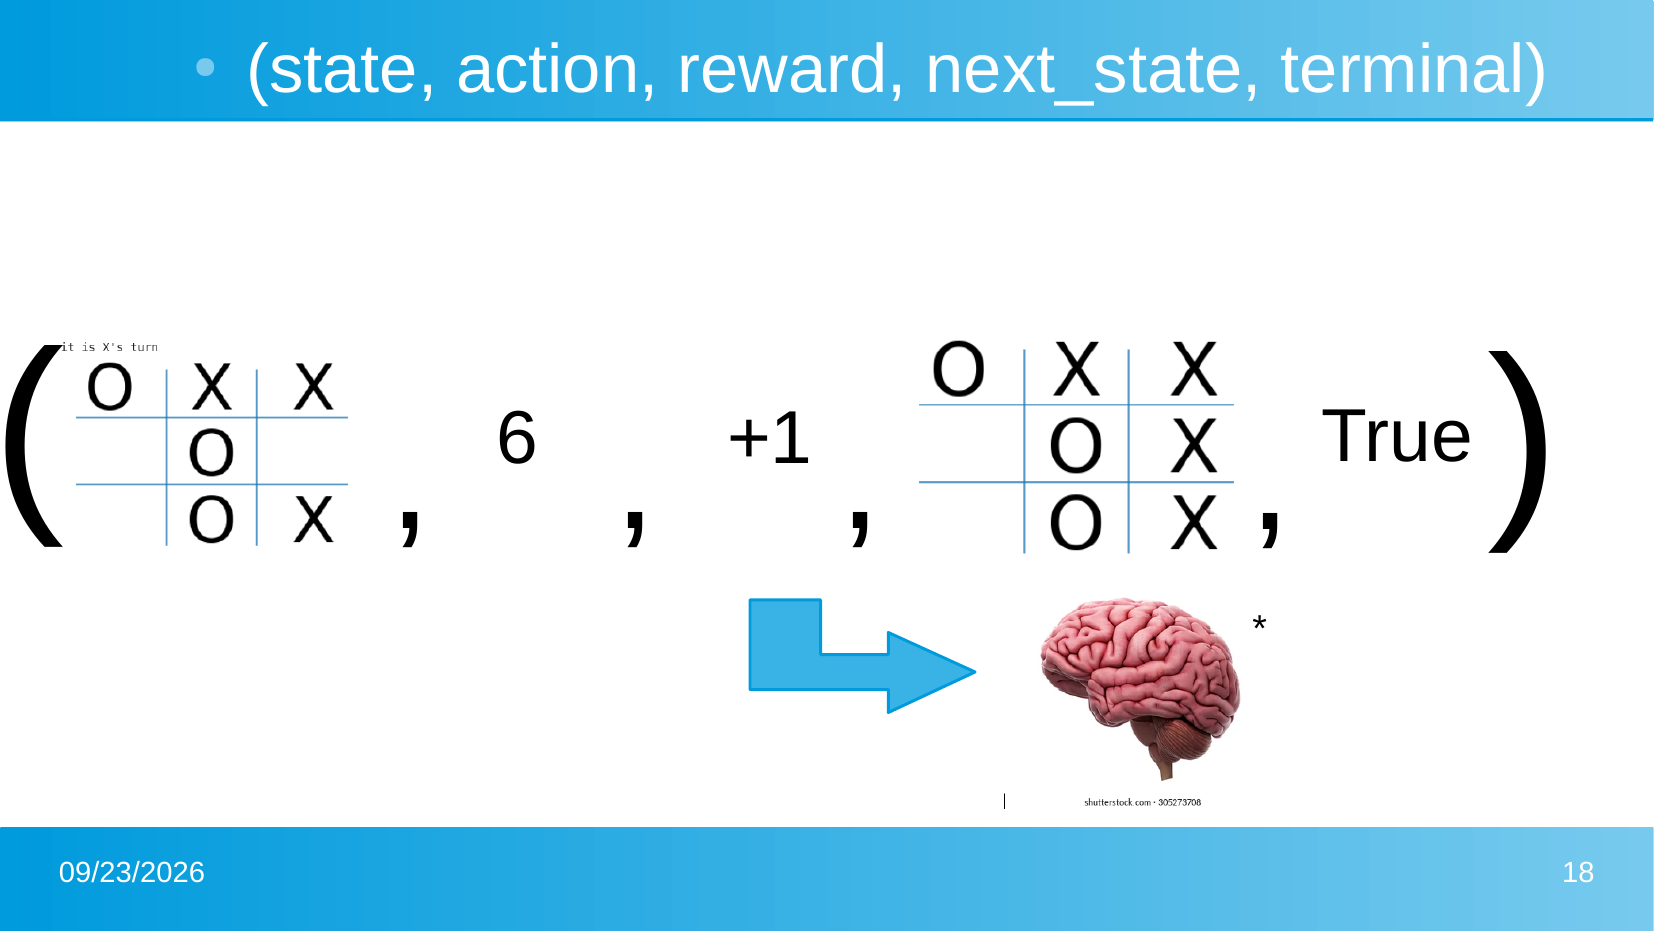

# (state, action, reward, next_state, terminal)
(
)
,
,
,
,
True
6
+1
*
18